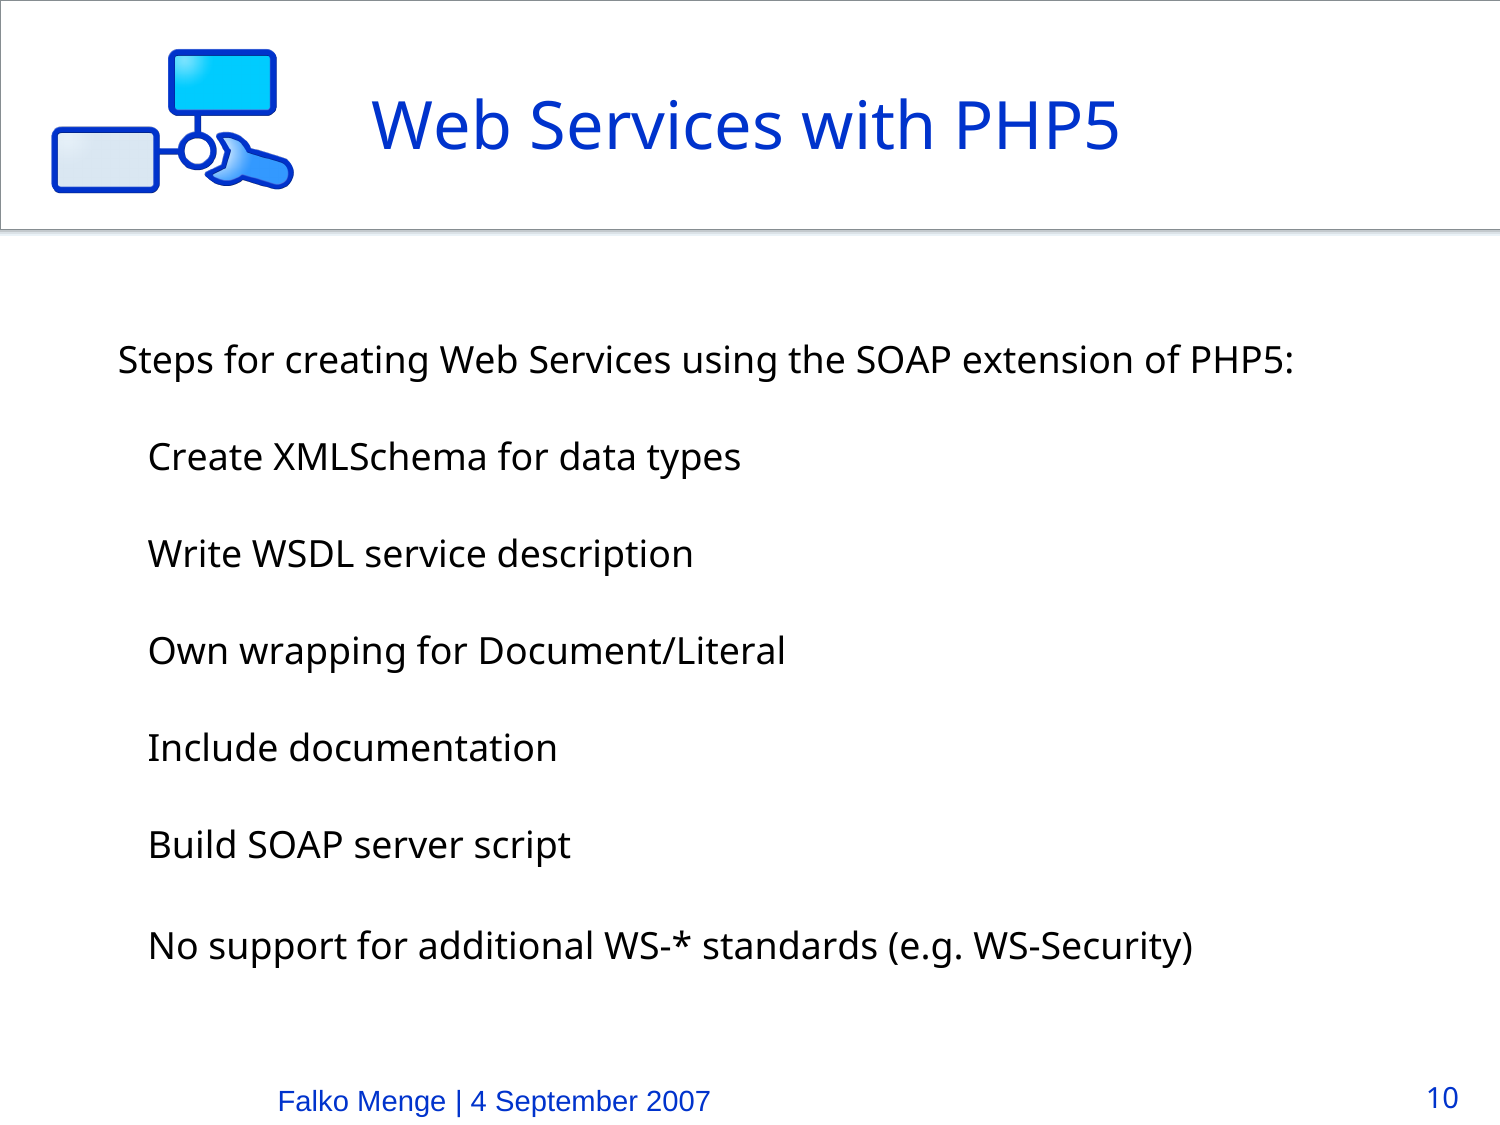

# Web Services with PHP5
Steps for creating Web Services using the SOAP extension of PHP5:
Create XMLSchema for data types
Write WSDL service description
Own wrapping for Document/Literal
Include documentation
Build SOAP server script
No support for additional WS-* standards (e.g. WS-Security)
Falko Menge
10